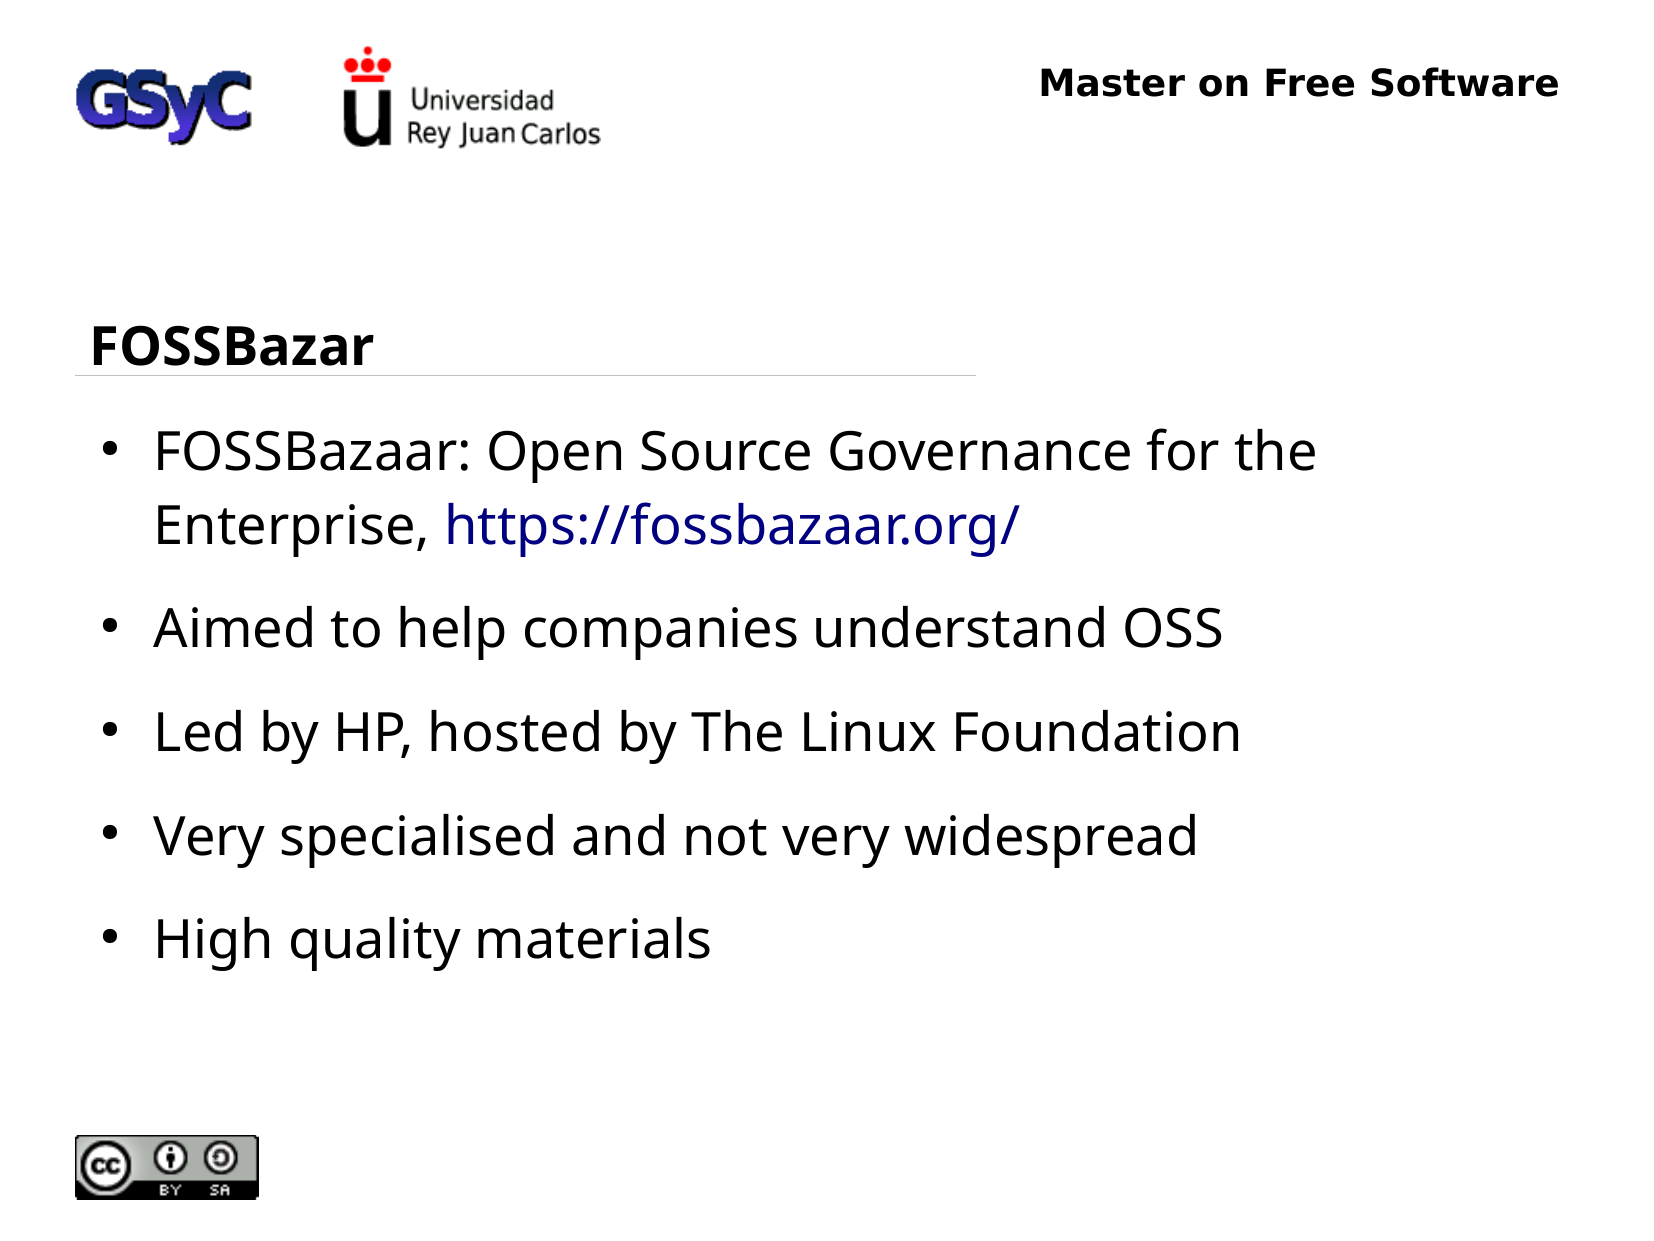

FOSSBazar
# FOSSBazaar: Open Source Governance for the Enterprise, https://fossbazaar.org/
Aimed to help companies understand OSS
Led by HP, hosted by The Linux Foundation
Very specialised and not very widespread
High quality materials